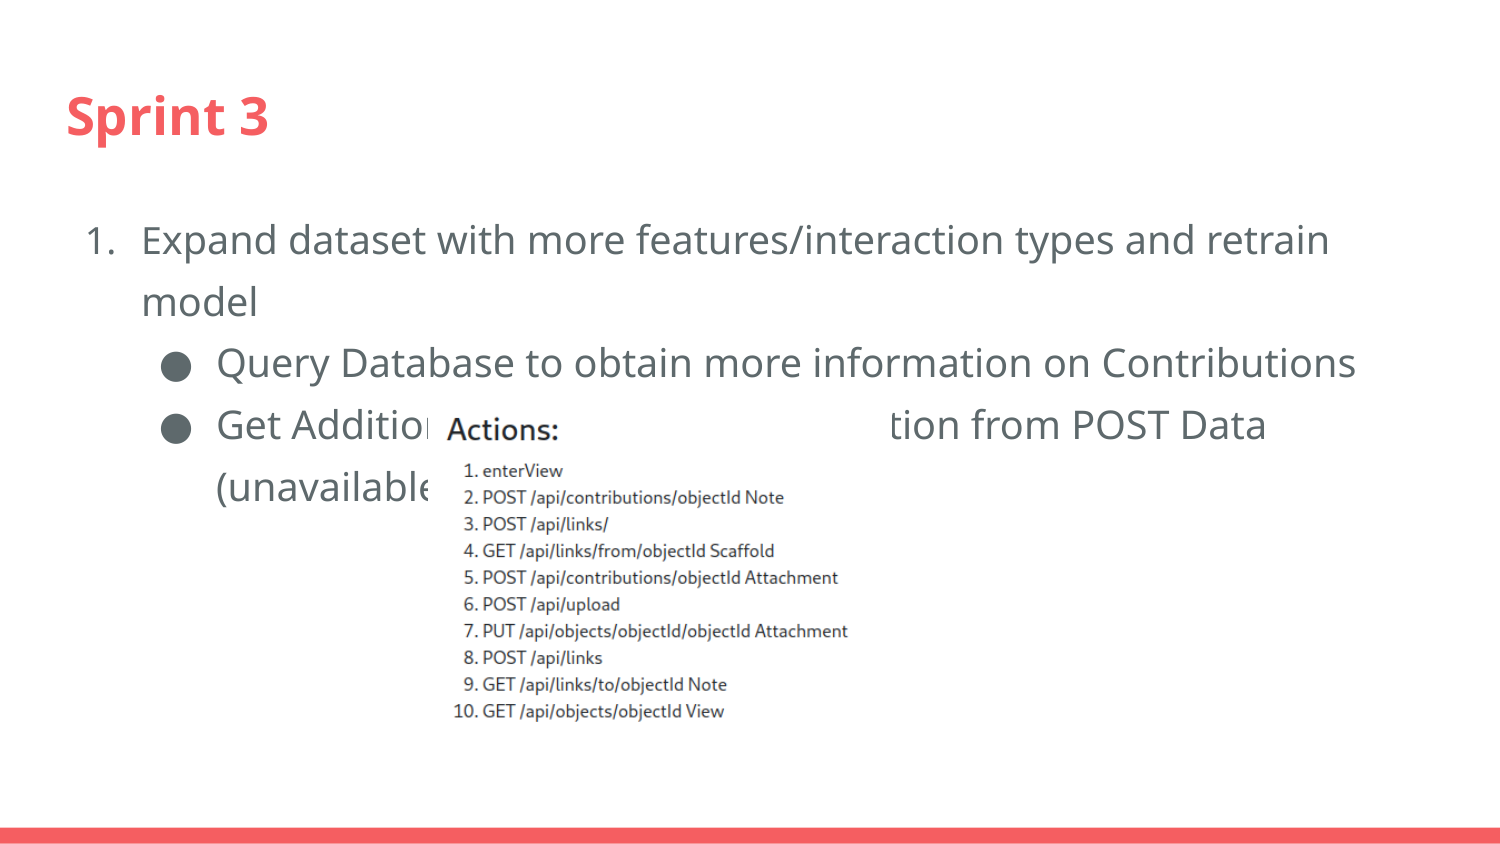

# Sprint 3
Expand dataset with more features/interaction types and retrain model
Query Database to obtain more information on Contributions
Get Additional Contribution Information from POST Data (unavailable from logs).